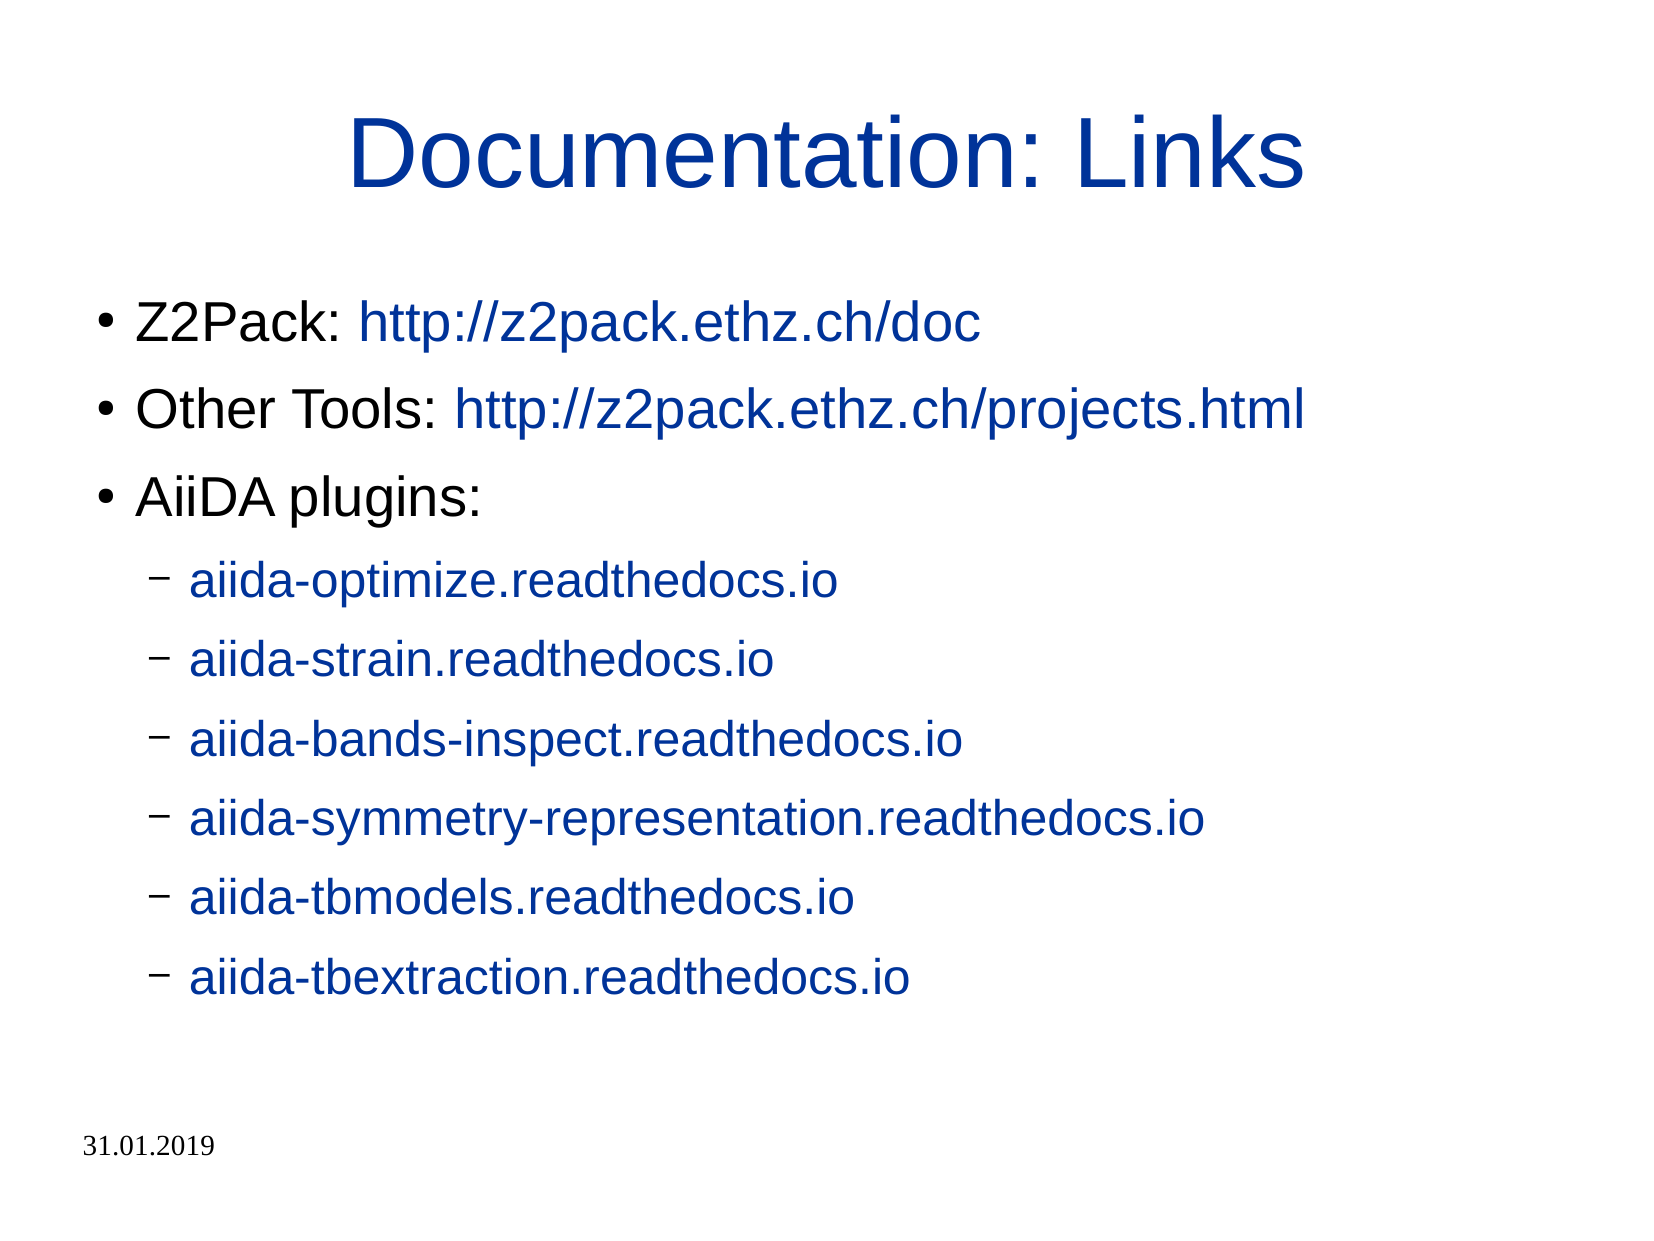

# Documentation: Links
Z2Pack: http://z2pack.ethz.ch/doc
Other Tools: http://z2pack.ethz.ch/projects.html
AiiDA plugins:
aiida-optimize.readthedocs.io
aiida-strain.readthedocs.io
aiida-bands-inspect.readthedocs.io
aiida-symmetry-representation.readthedocs.io
aiida-tbmodels.readthedocs.io
aiida-tbextraction.readthedocs.io